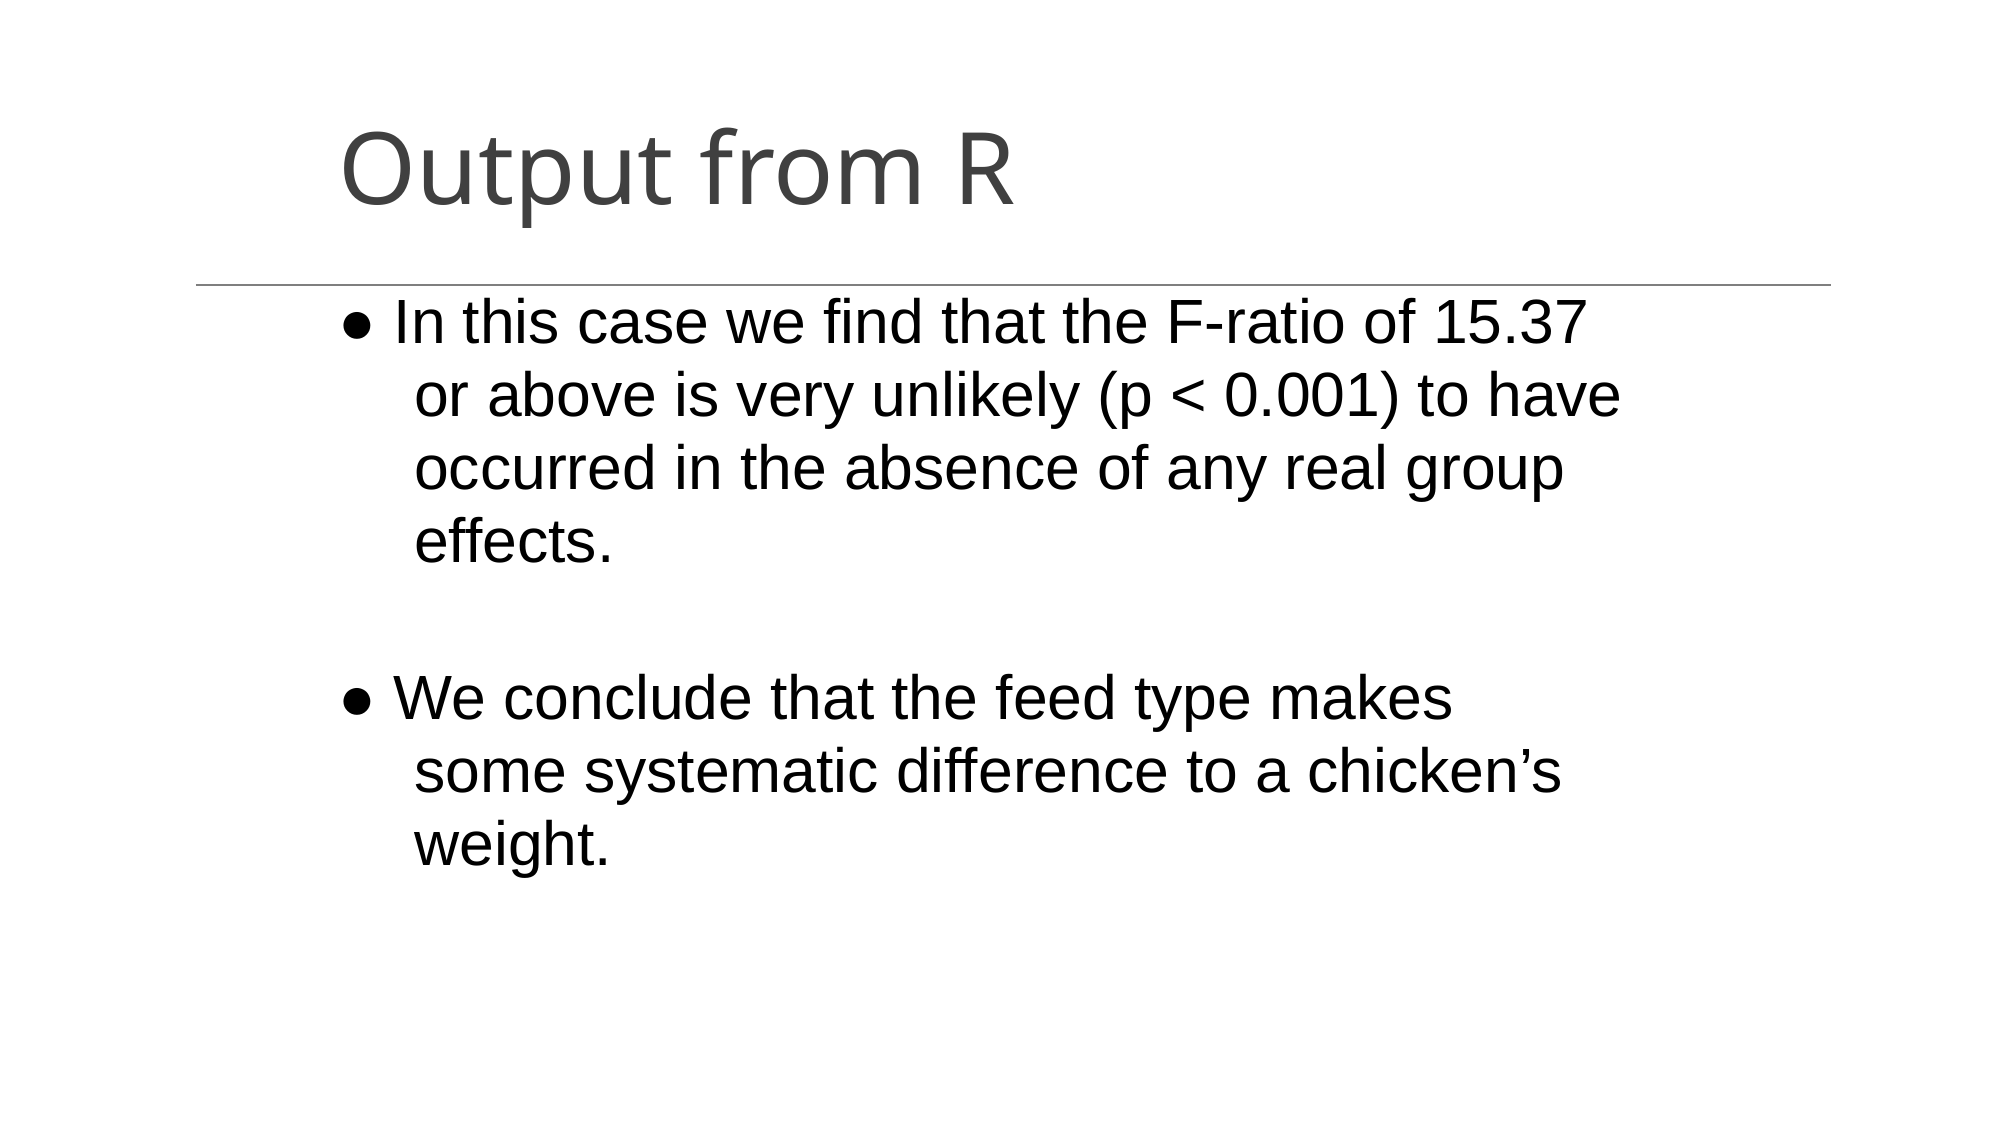

Output from R
● In this case we find that the F-ratio of 15.37
or above is very unlikely (p < 0.001) to have
occurred in the absence of any real group
effects.
● We conclude that the feed type makes
some systematic difference to a chicken’s
weight.